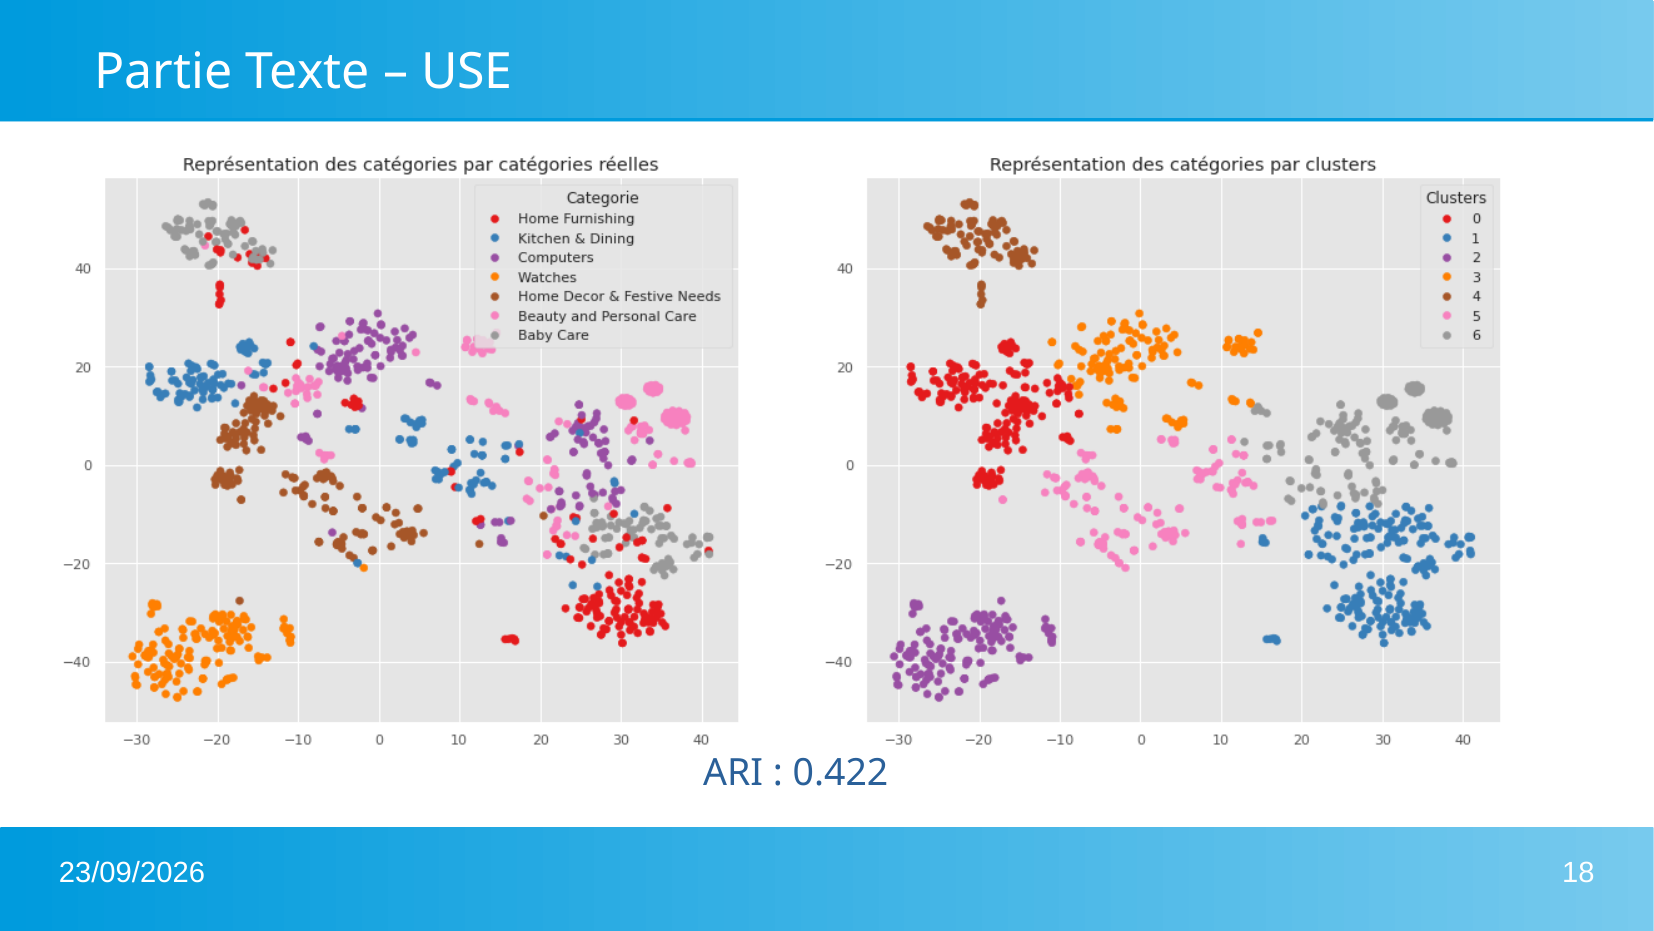

# Partie Texte – USE
ARI : 0.422
18